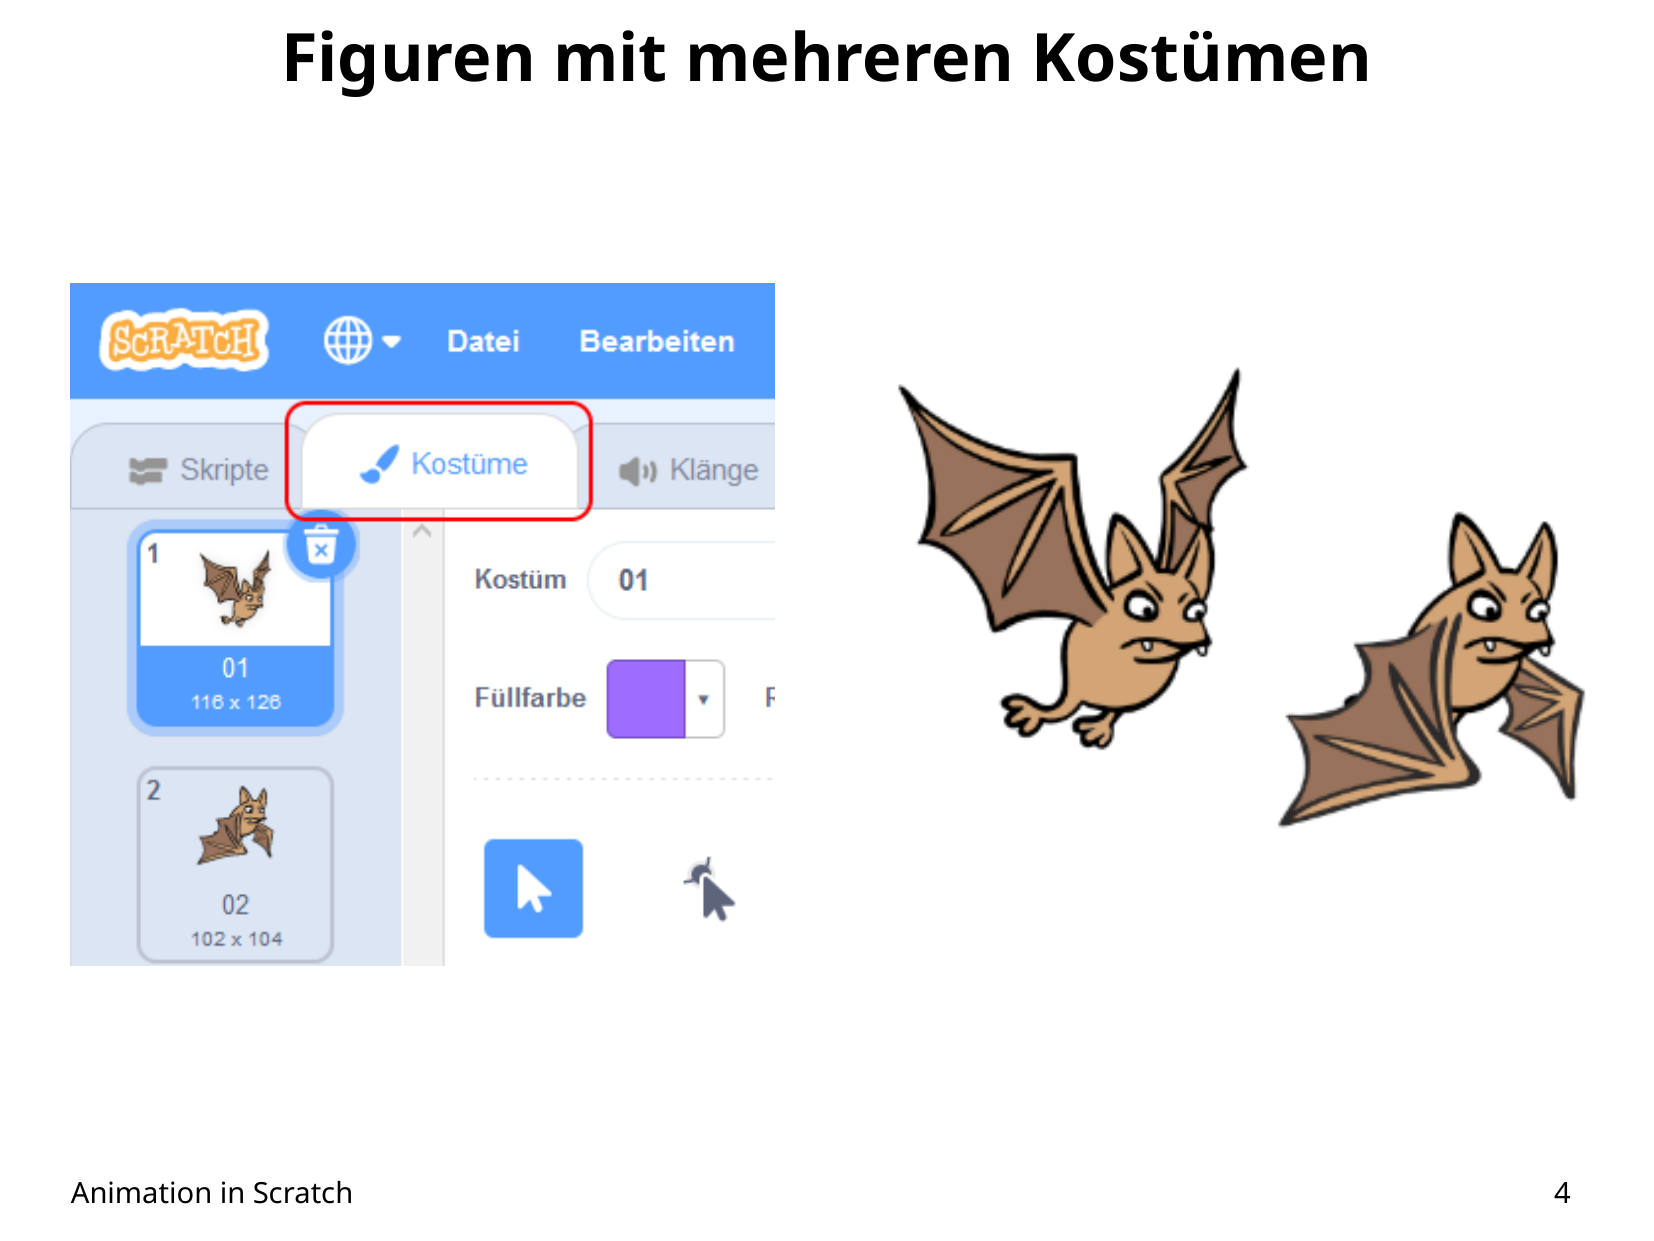

# Figuren mit mehreren Kostümen
Animation in Scratch
4